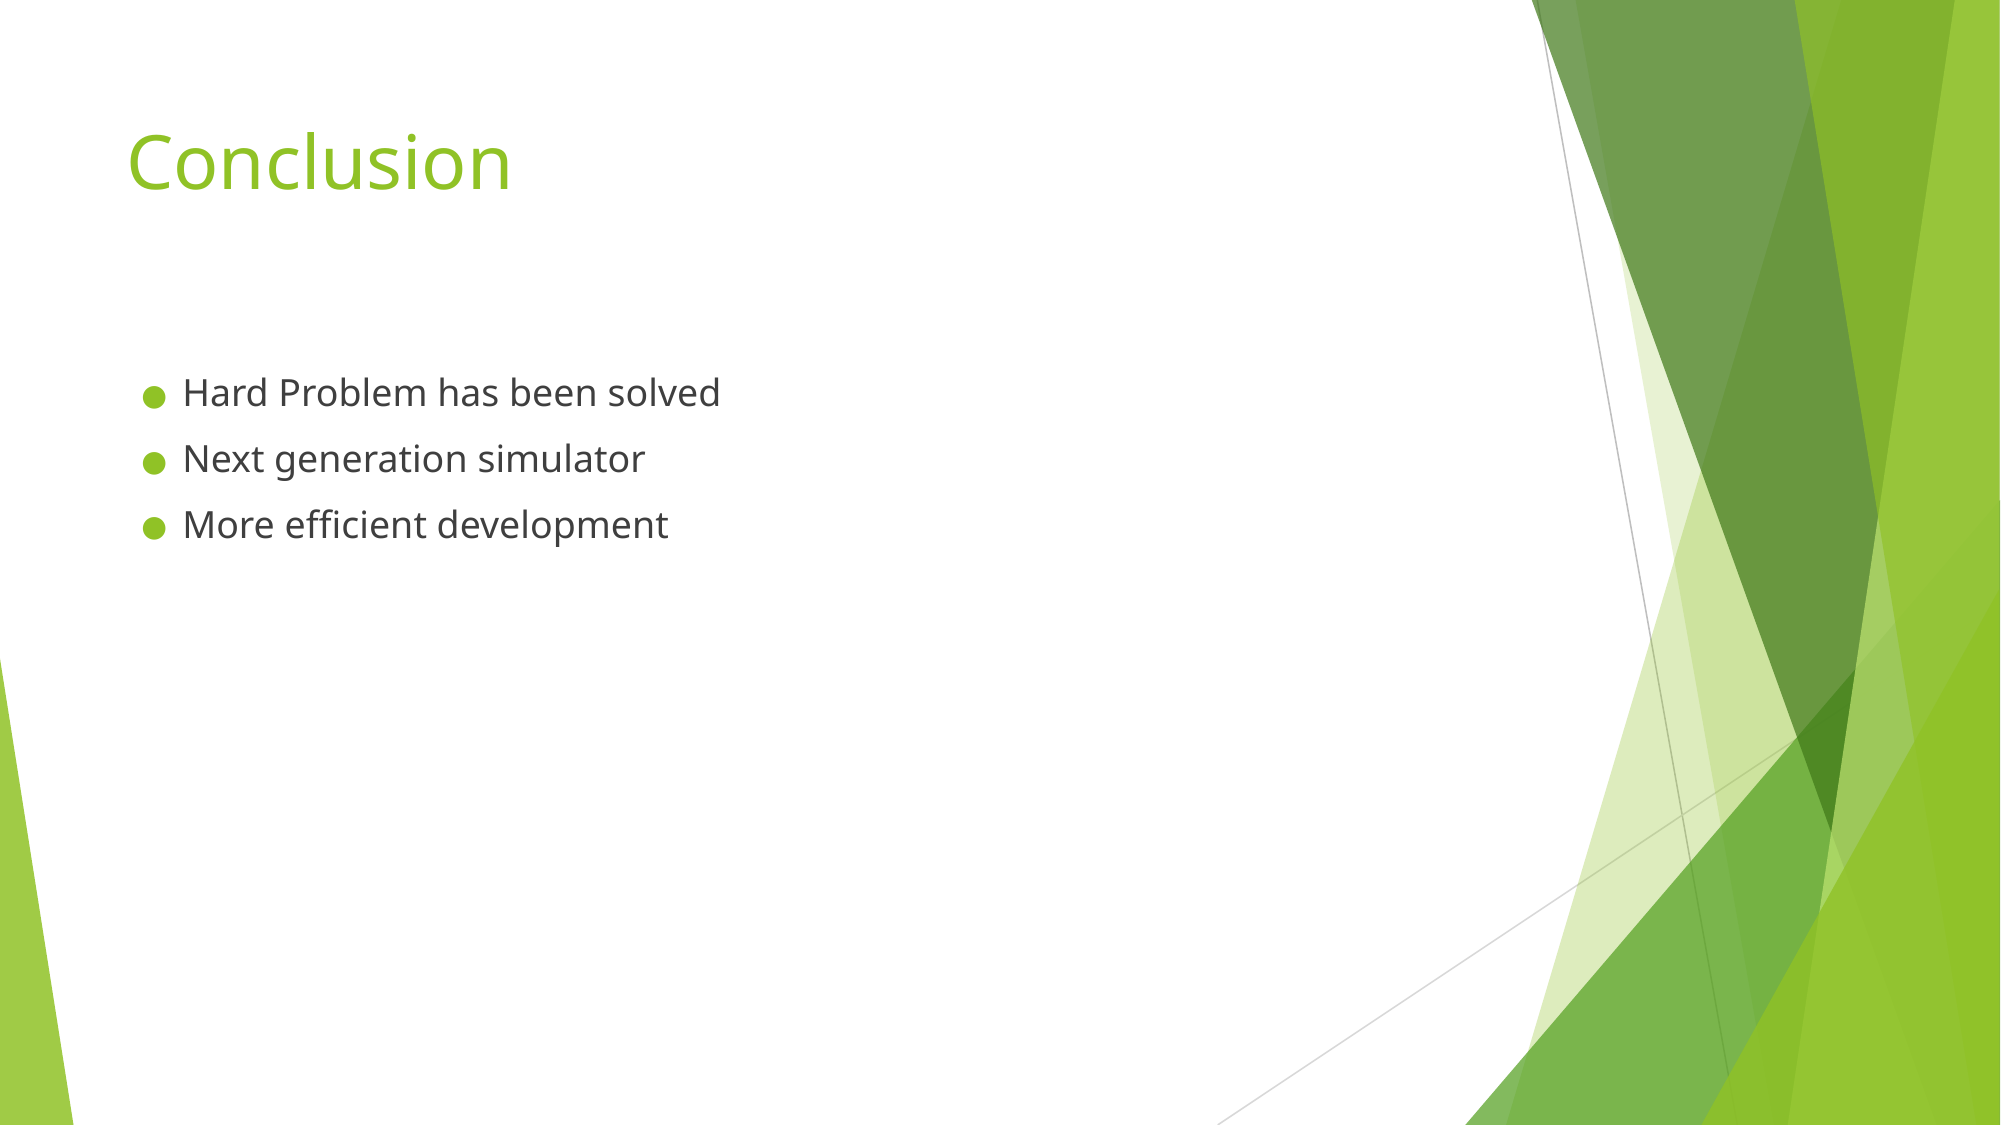

# Conclusion
Hard Problem has been solved
Next generation simulator
More efficient development